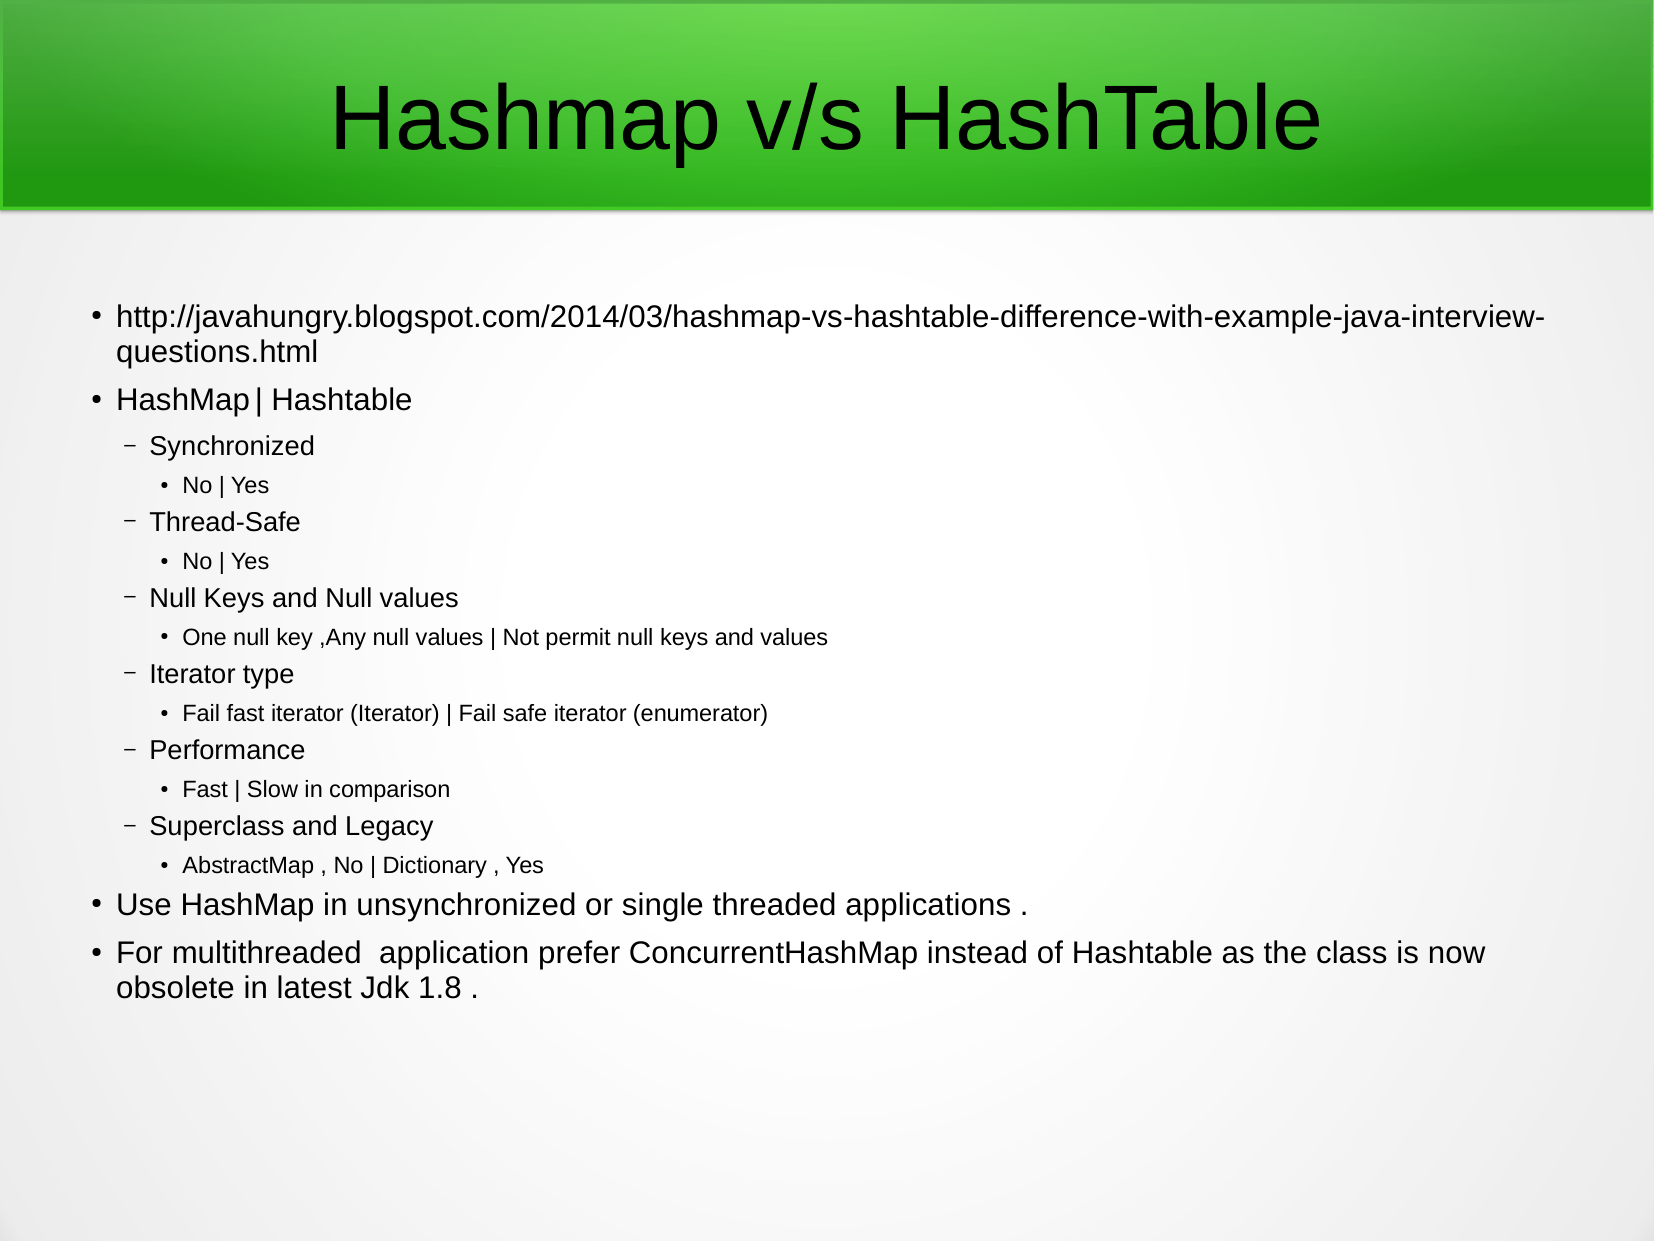

# Hashmap v/s HashTable
http://javahungry.blogspot.com/2014/03/hashmap-vs-hashtable-difference-with-example-java-interview-questions.html
HashMap	| Hashtable
Synchronized
No | Yes
Thread-Safe
No | Yes
Null Keys and Null values
One null key ,Any null values | Not permit null keys and values
Iterator type
Fail fast iterator (Iterator) | Fail safe iterator (enumerator)
Performance
Fast | Slow in comparison
Superclass and Legacy
AbstractMap , No | Dictionary , Yes
Use HashMap in unsynchronized or single threaded applications .
For multithreaded application prefer ConcurrentHashMap instead of Hashtable as the class is now obsolete in latest Jdk 1.8 .